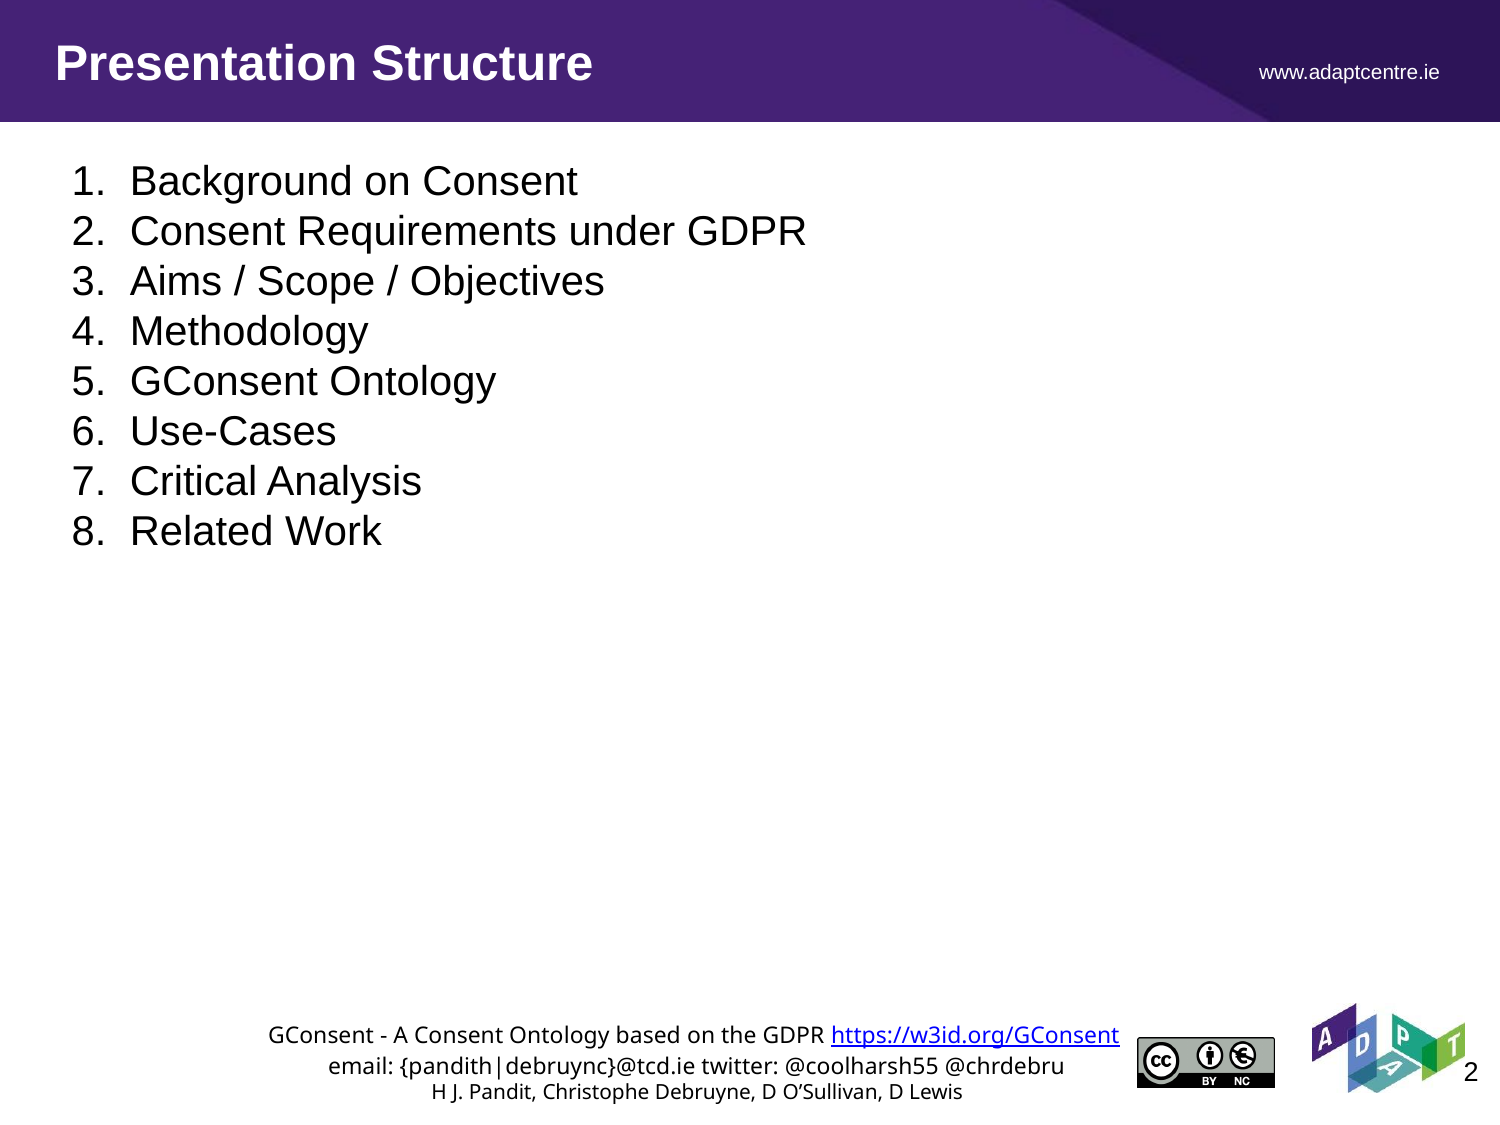

# Presentation Structure
Background on Consent
Consent Requirements under GDPR
Aims / Scope / Objectives
Methodology
GConsent Ontology
Use-Cases
Critical Analysis
Related Work